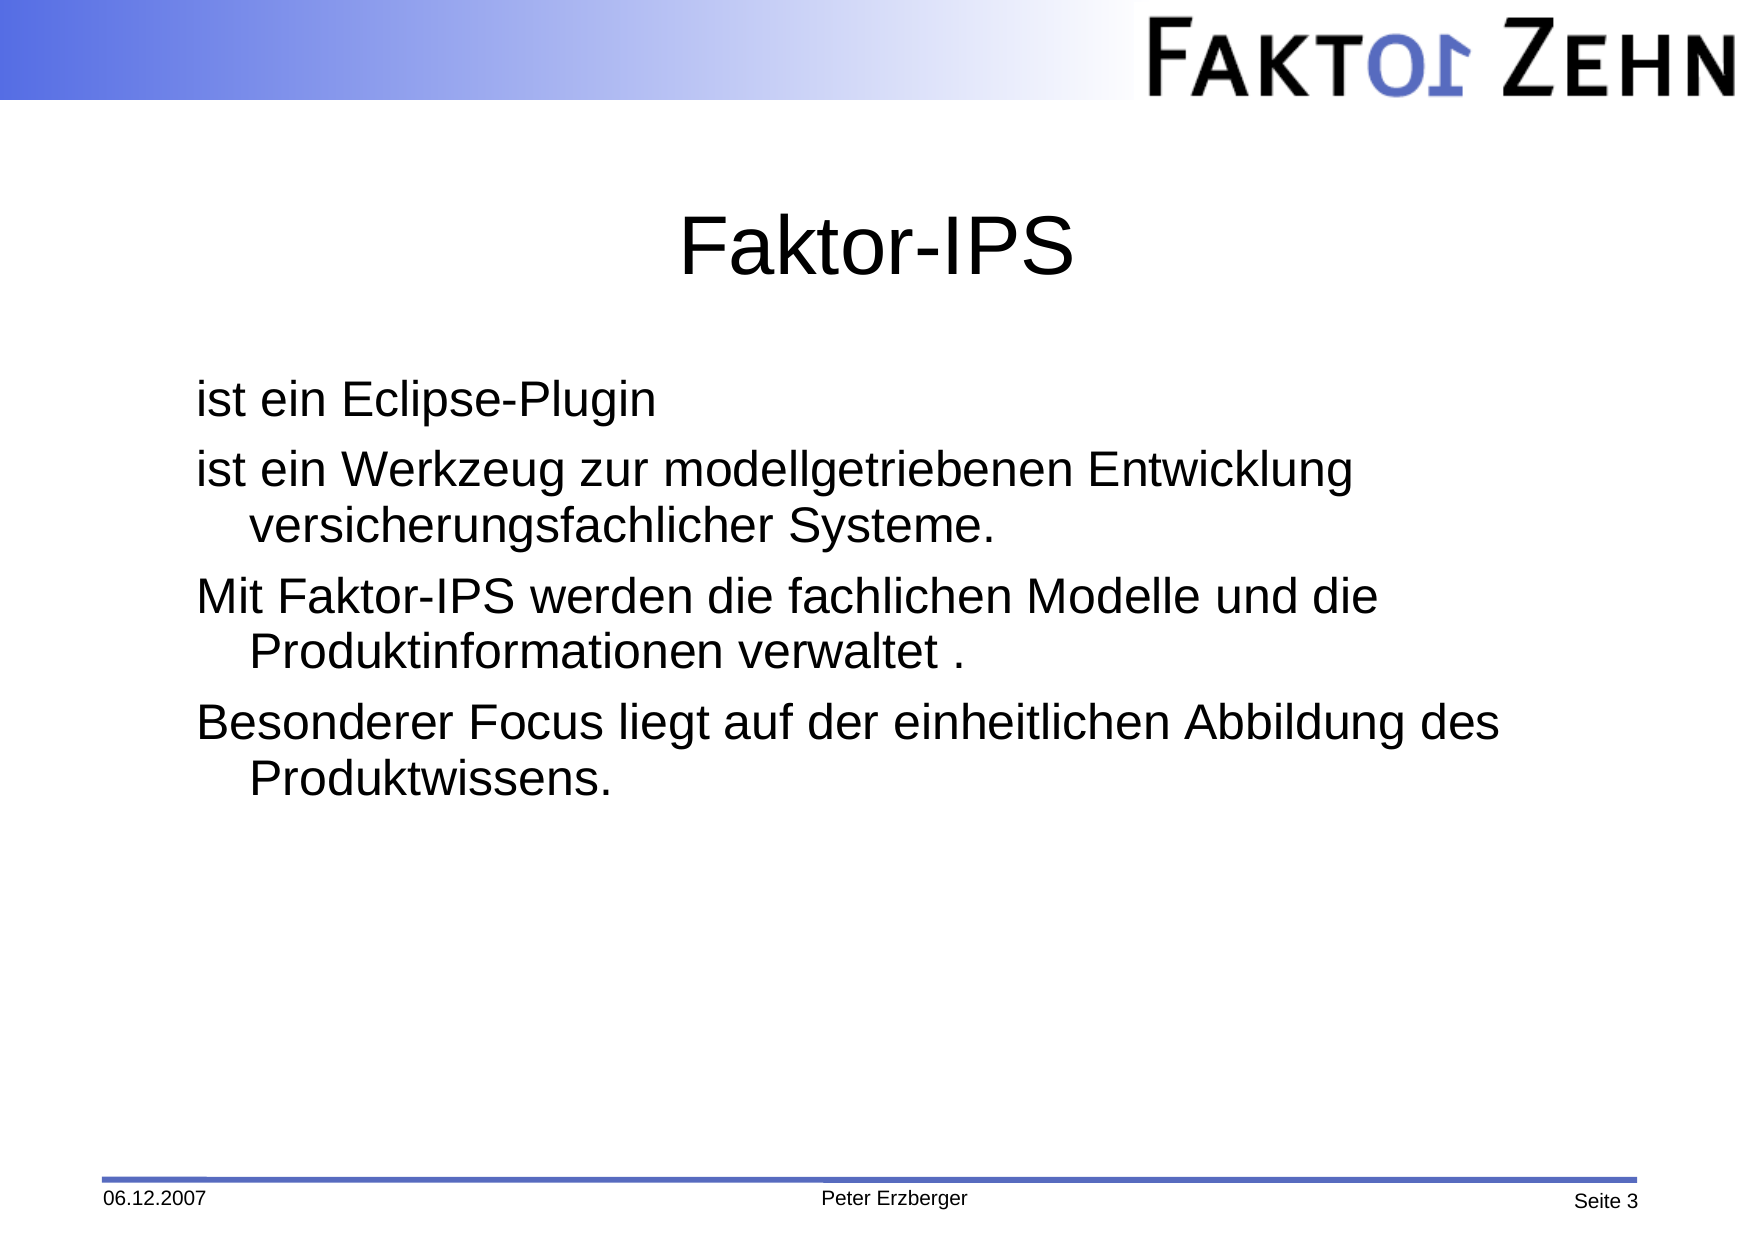

# Faktor-IPS
ist ein Eclipse-Plugin
ist ein Werkzeug zur modellgetriebenen Entwicklung versicherungsfachlicher Systeme.
Mit Faktor-IPS werden die fachlichen Modelle und die Produktinformationen verwaltet .
Besonderer Focus liegt auf der einheitlichen Abbildung des Produktwissens.